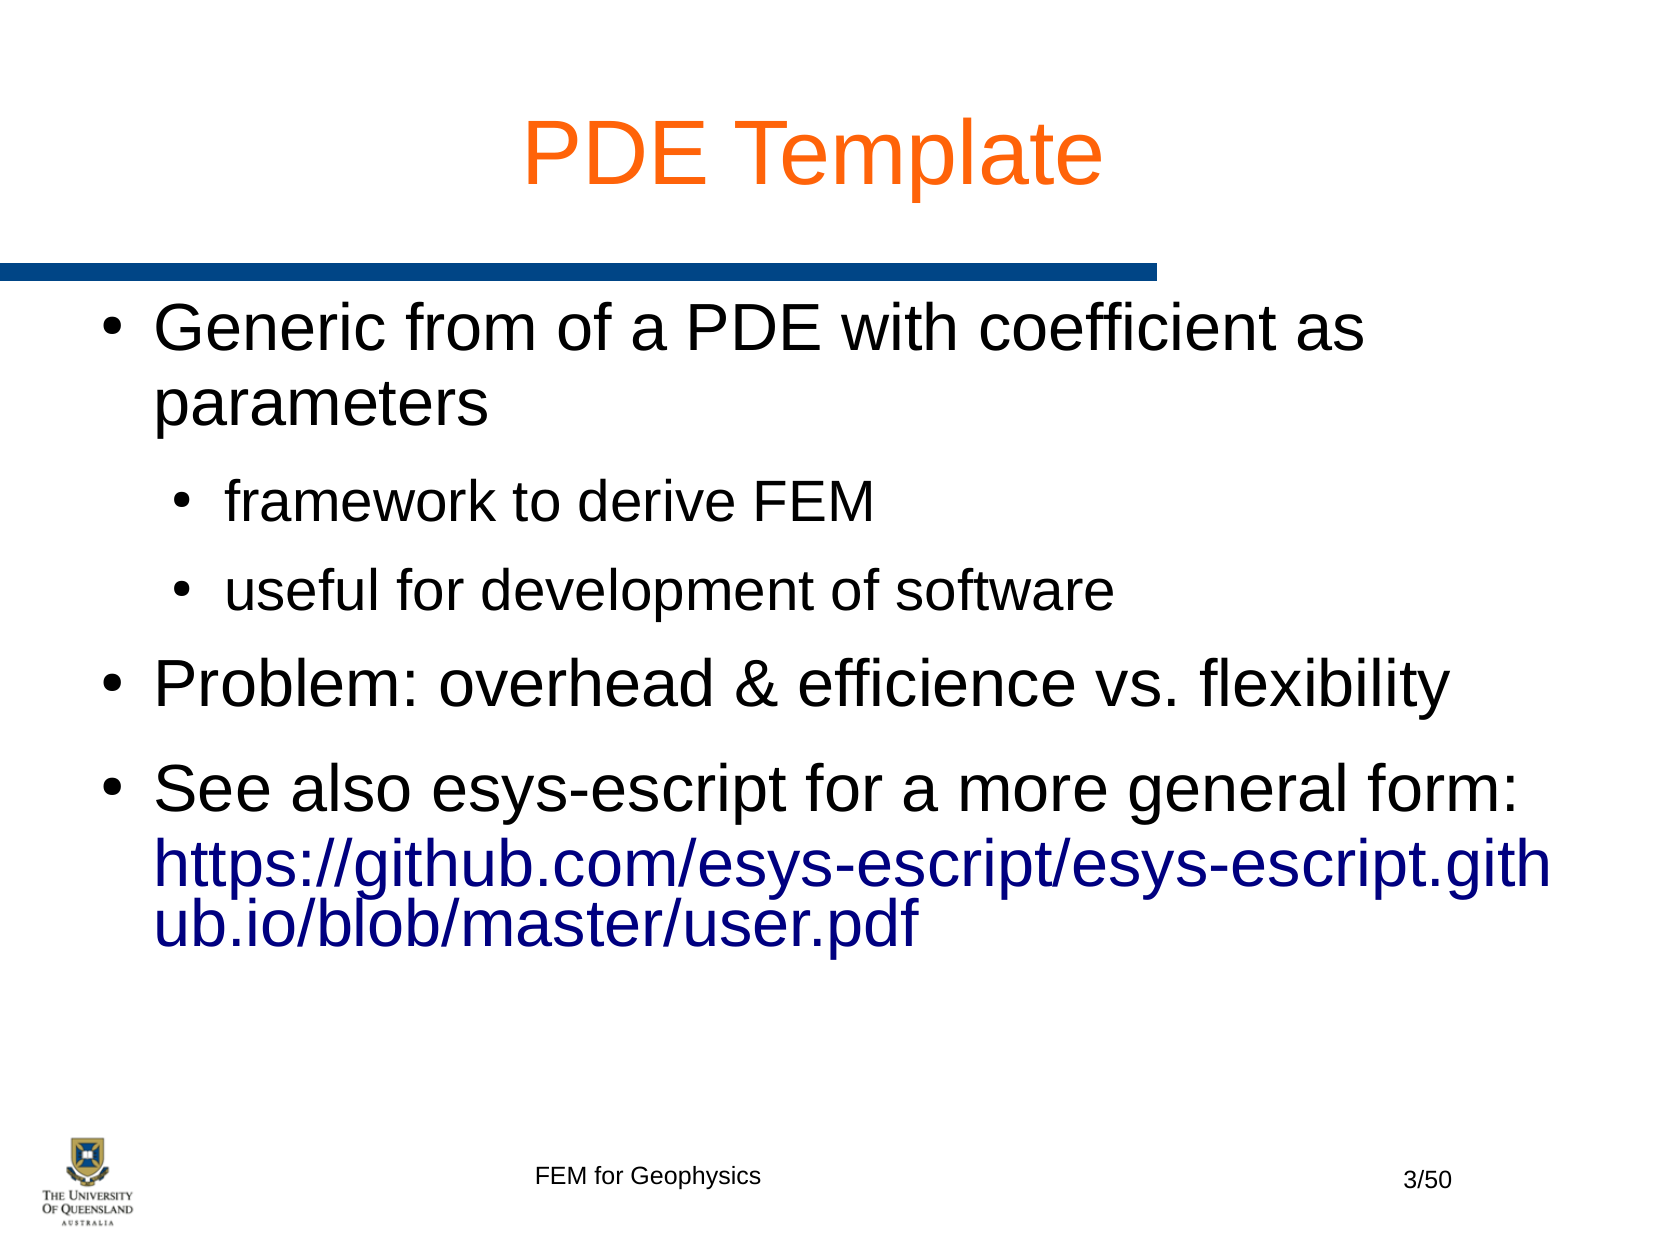

# PDE Template
Generic from of a PDE with coefficient as parameters
framework to derive FEM
useful for development of software
Problem: overhead & efficience vs. flexibility
See also esys-escript for a more general form: https://github.com/esys-escript/esys-escript.github.io/blob/master/user.pdf